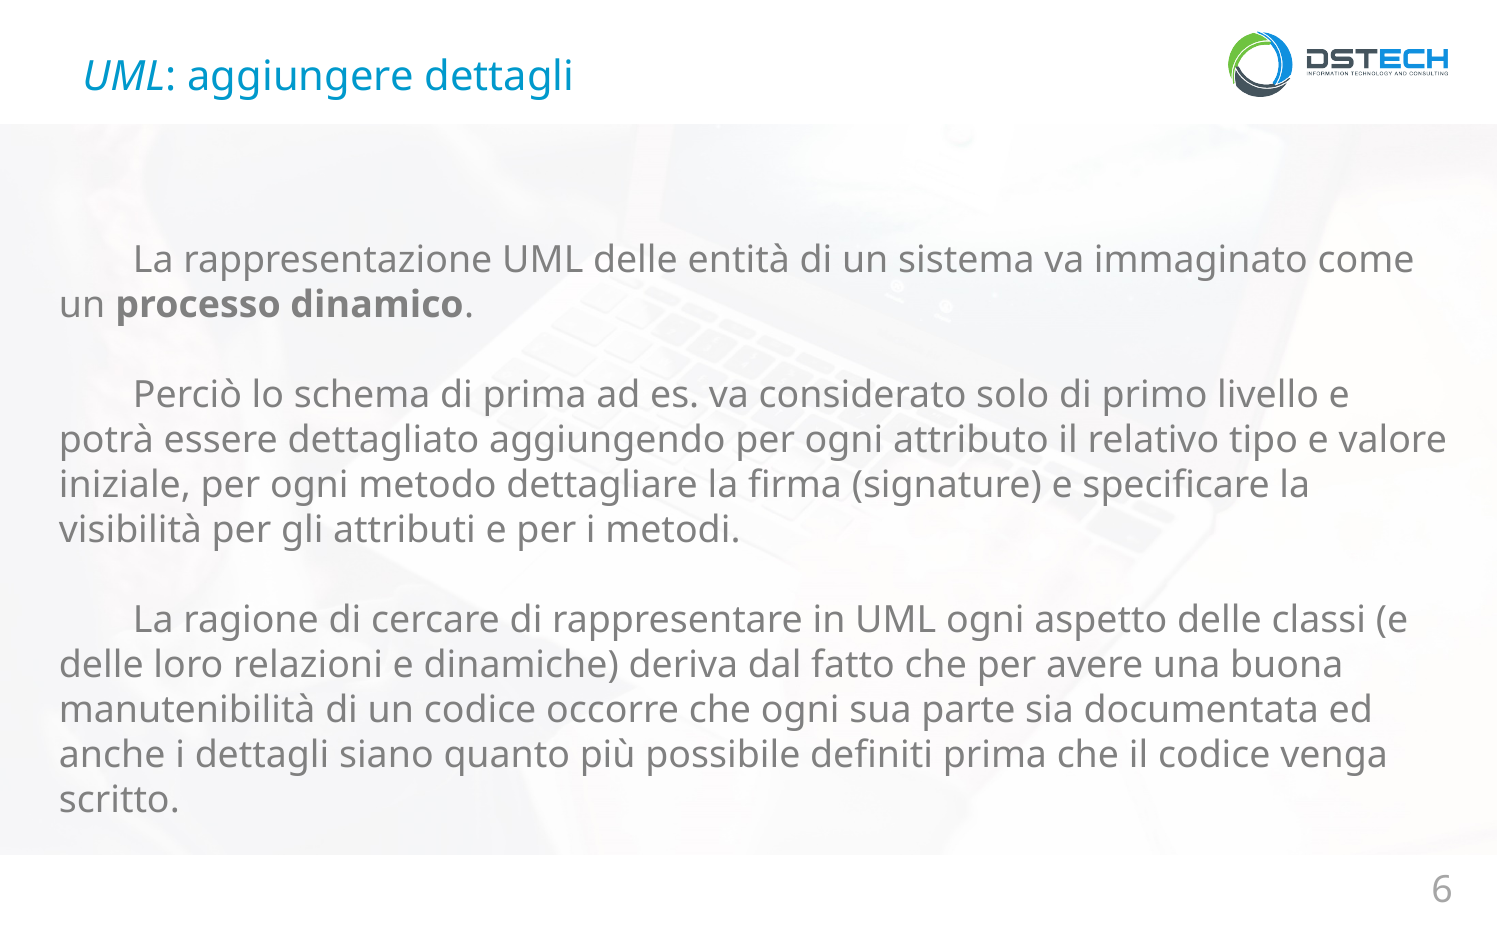

UML: aggiungere dettagli
	La rappresentazione UML delle entità di un sistema va immaginato come un processo dinamico.
	Perciò lo schema di prima ad es. va considerato solo di primo livello e potrà essere dettagliato aggiungendo per ogni attributo il relativo tipo e valore iniziale, per ogni metodo dettagliare la firma (signature) e specificare la visibilità per gli attributi e per i metodi.
	La ragione di cercare di rappresentare in UML ogni aspetto delle classi (e delle loro relazioni e dinamiche) deriva dal fatto che per avere una buona manutenibilità di un codice occorre che ogni sua parte sia documentata ed anche i dettagli siano quanto più possibile definiti prima che il codice venga scritto.
6